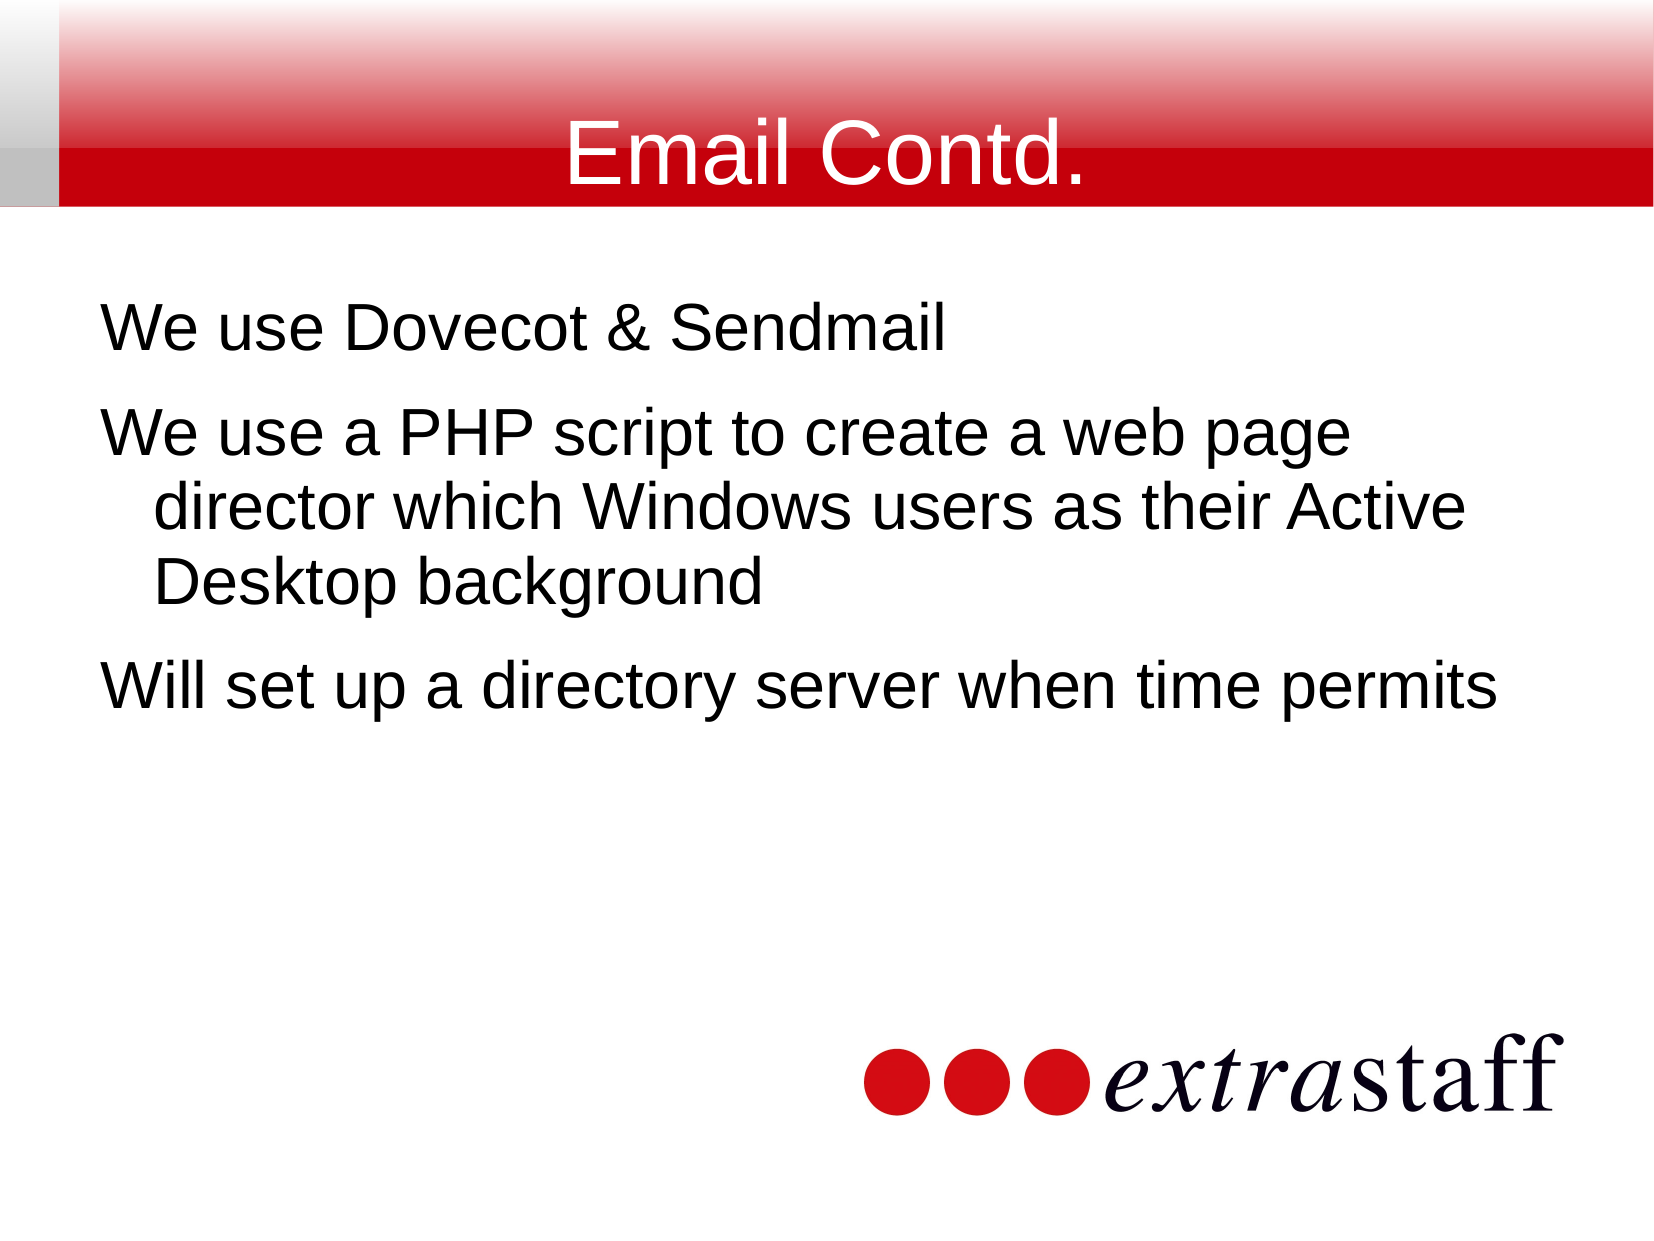

# Email Contd.
We use Dovecot & Sendmail
We use a PHP script to create a web page director which Windows users as their Active Desktop background
Will set up a directory server when time permits